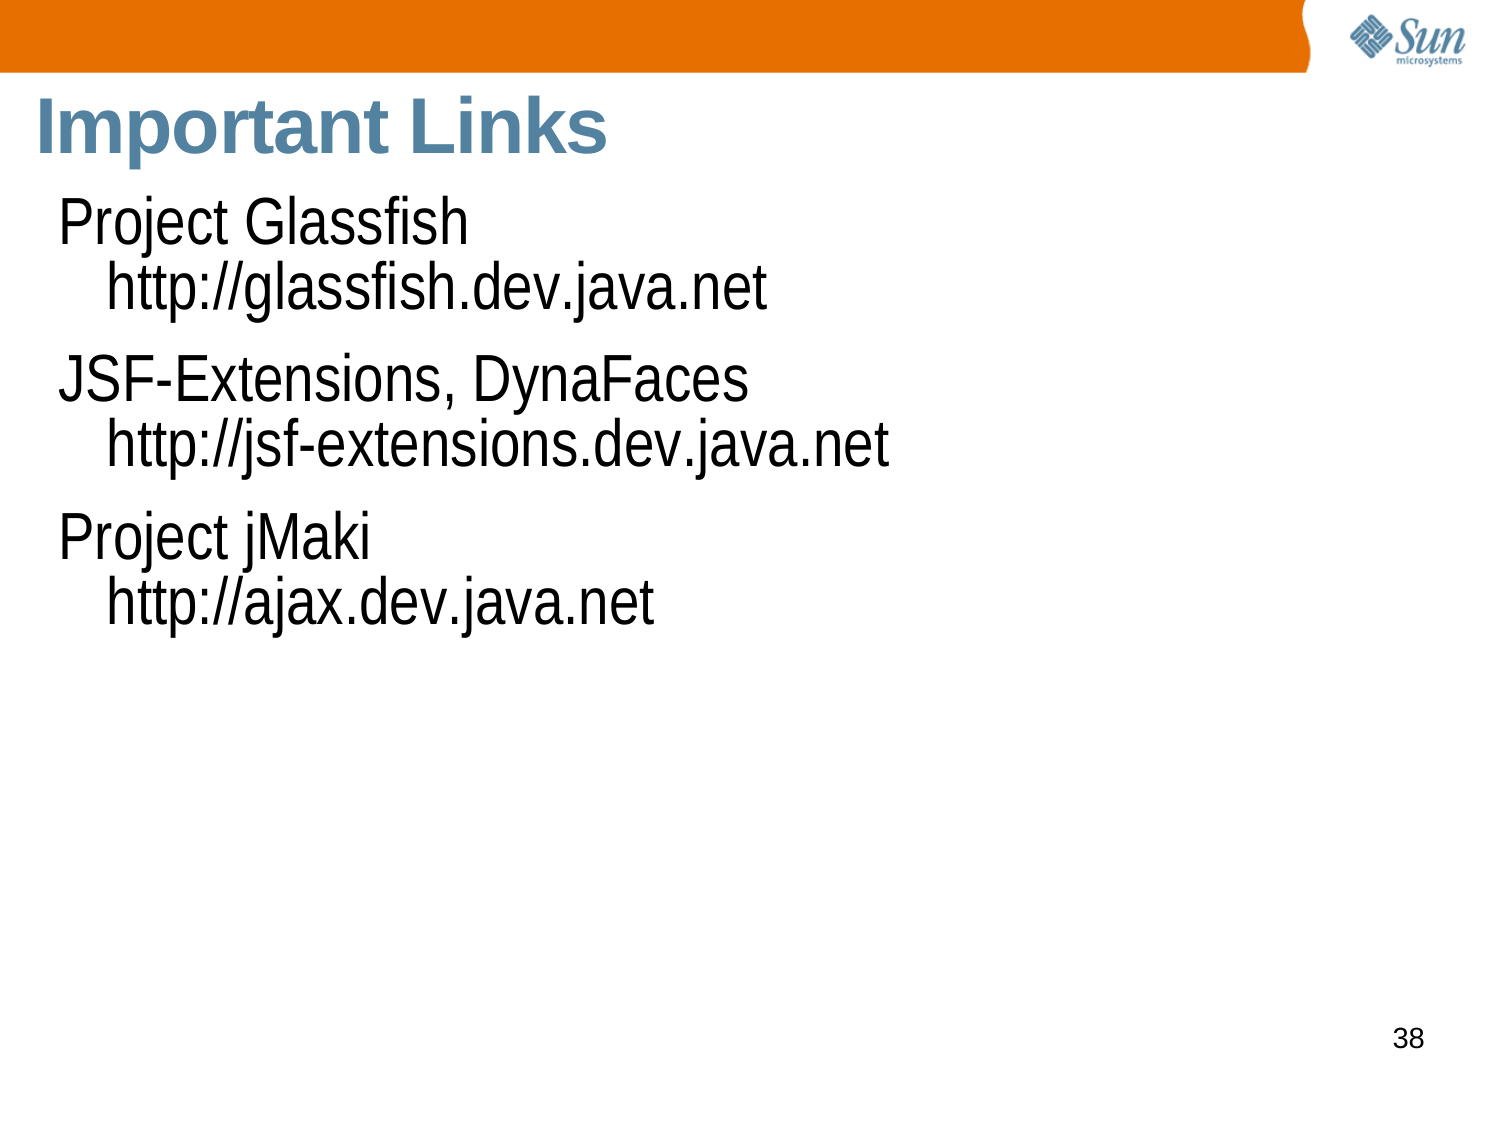

# Important Links
Project Glassfish
http://glassfish.dev.java.net
JSF-Extensions, DynaFaces
http://jsf-extensions.dev.java.net
Project jMaki
http://ajax.dev.java.net
38